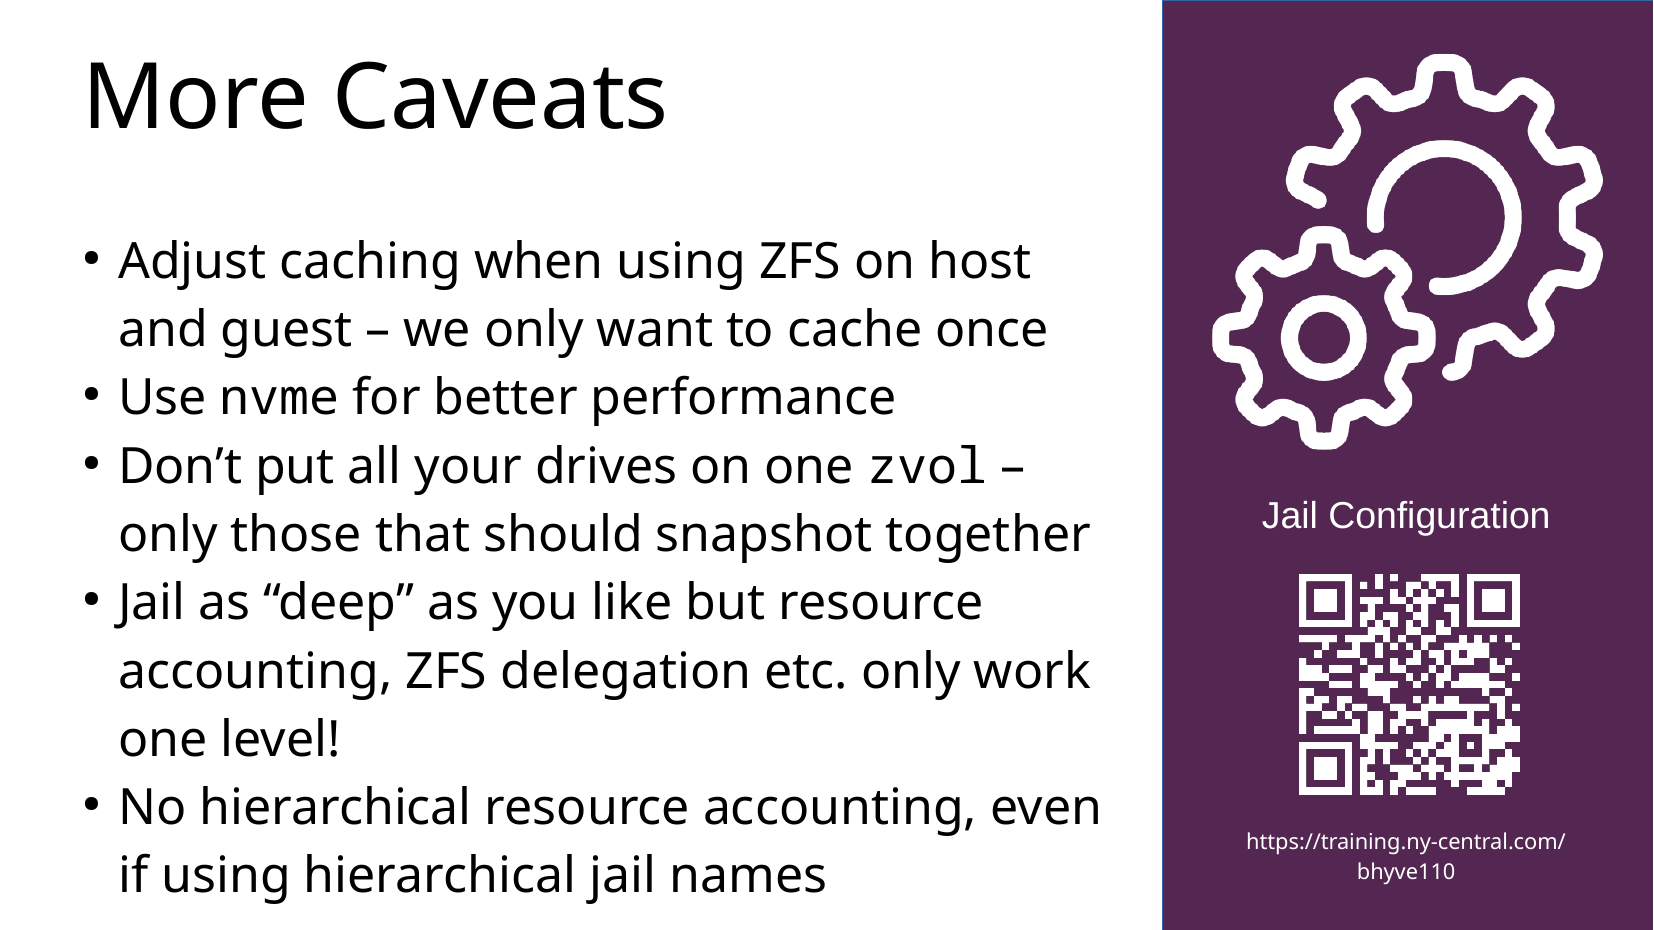

# More Caveats
Adjust caching when using ZFS on host and guest – we only want to cache once
Use nvme for better performance
Don’t put all your drives on one zvol – only those that should snapshot together
Jail as “deep” as you like but resource accounting, ZFS delegation etc. only work one level!
No hierarchical resource accounting, even if using hierarchical jail names
Jail Configuration
https://training.ny-central.com/bhyve110